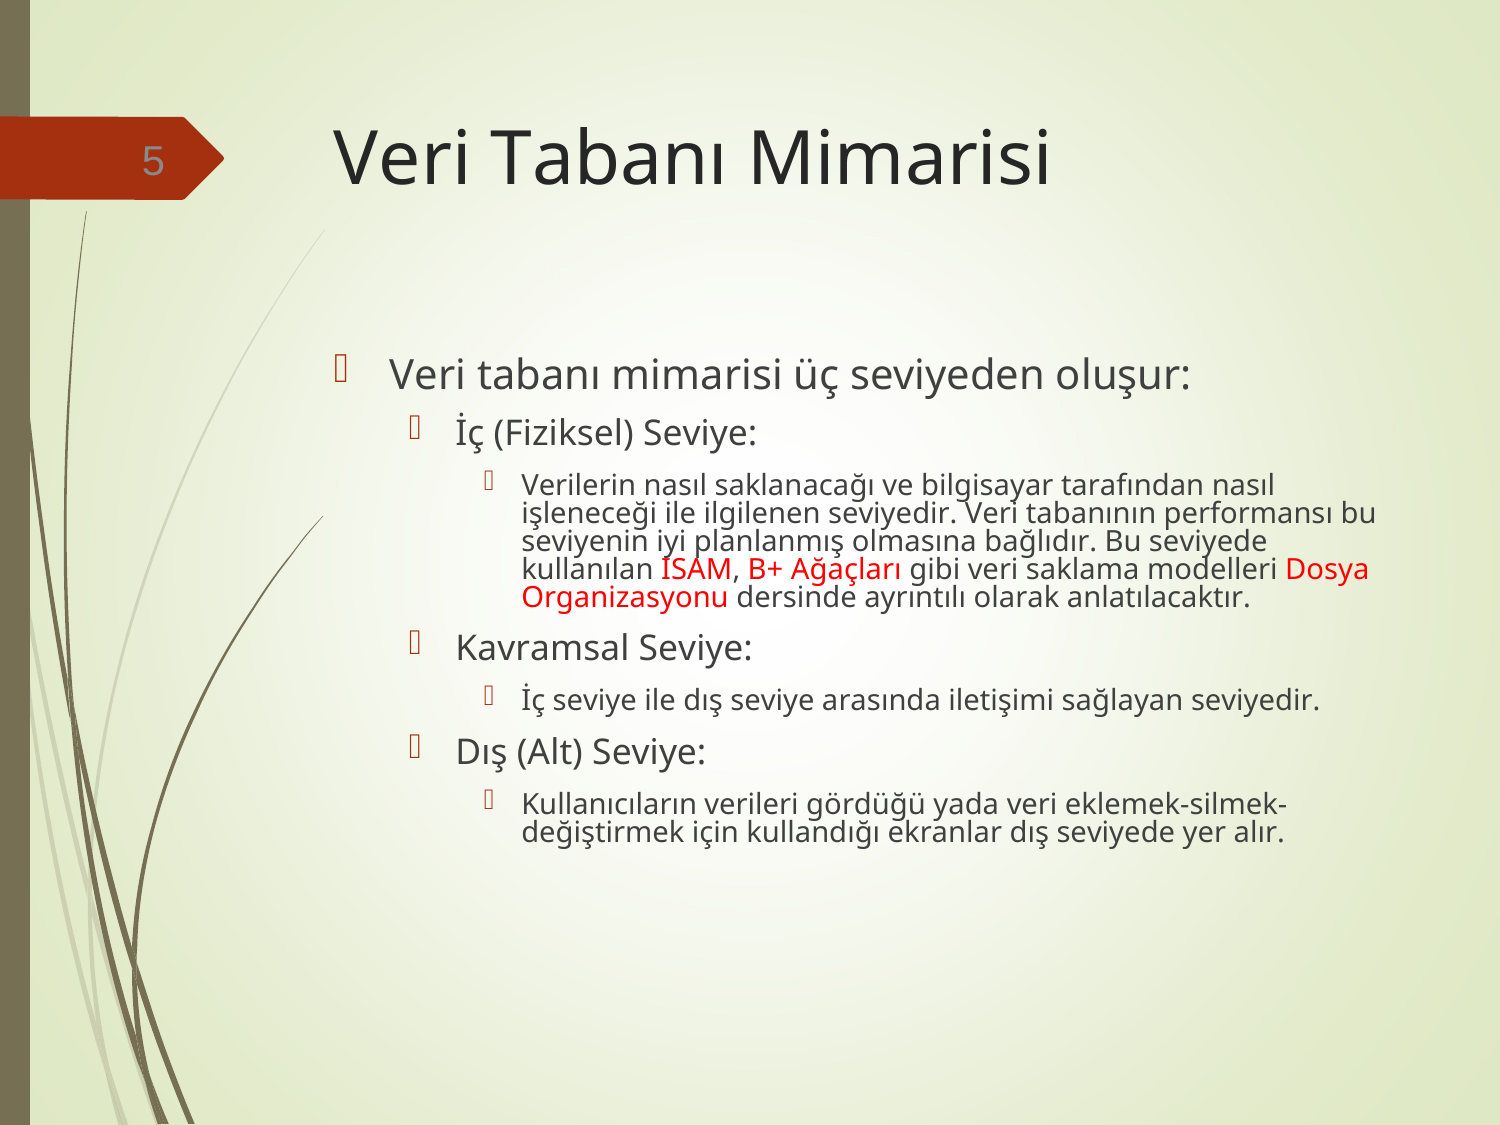

Veri Tabanı Mimarisi
Veri tabanı mimarisi üç seviyeden oluşur:
İç (Fiziksel) Seviye:
Verilerin nasıl saklanacağı ve bilgisayar tarafından nasıl işleneceği ile ilgilenen seviyedir. Veri tabanının performansı bu seviyenin iyi planlanmış olmasına bağlıdır. Bu seviyede kullanılan ISAM, B+ Ağaçları gibi veri saklama modelleri Dosya Organizasyonu dersinde ayrıntılı olarak anlatılacaktır.
Kavramsal Seviye:
İç seviye ile dış seviye arasında iletişimi sağlayan seviyedir.
Dış (Alt) Seviye:
Kullanıcıların verileri gördüğü yada veri eklemek-silmek-değiştirmek için kullandığı ekranlar dış seviyede yer alır.